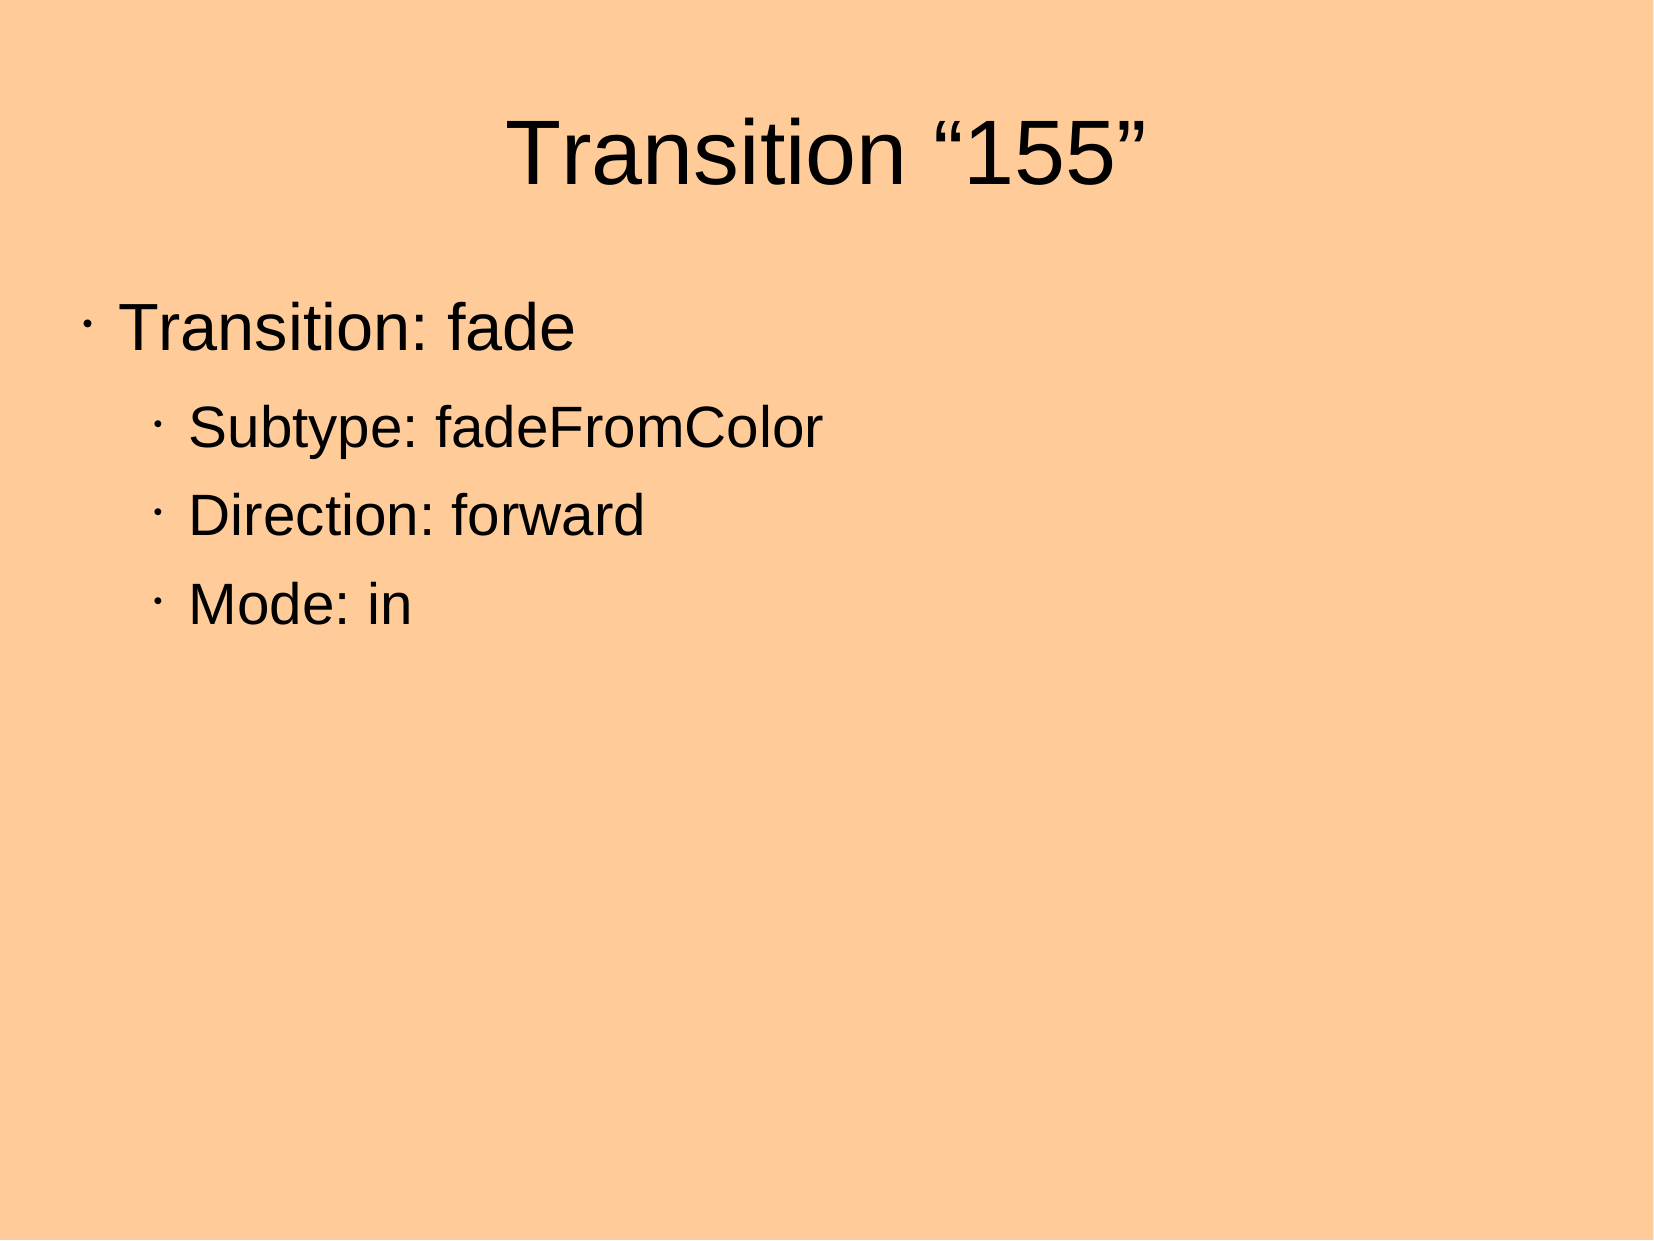

# Transition “155”
Transition: fade
Subtype: fadeFromColor
Direction: forward
Mode: in